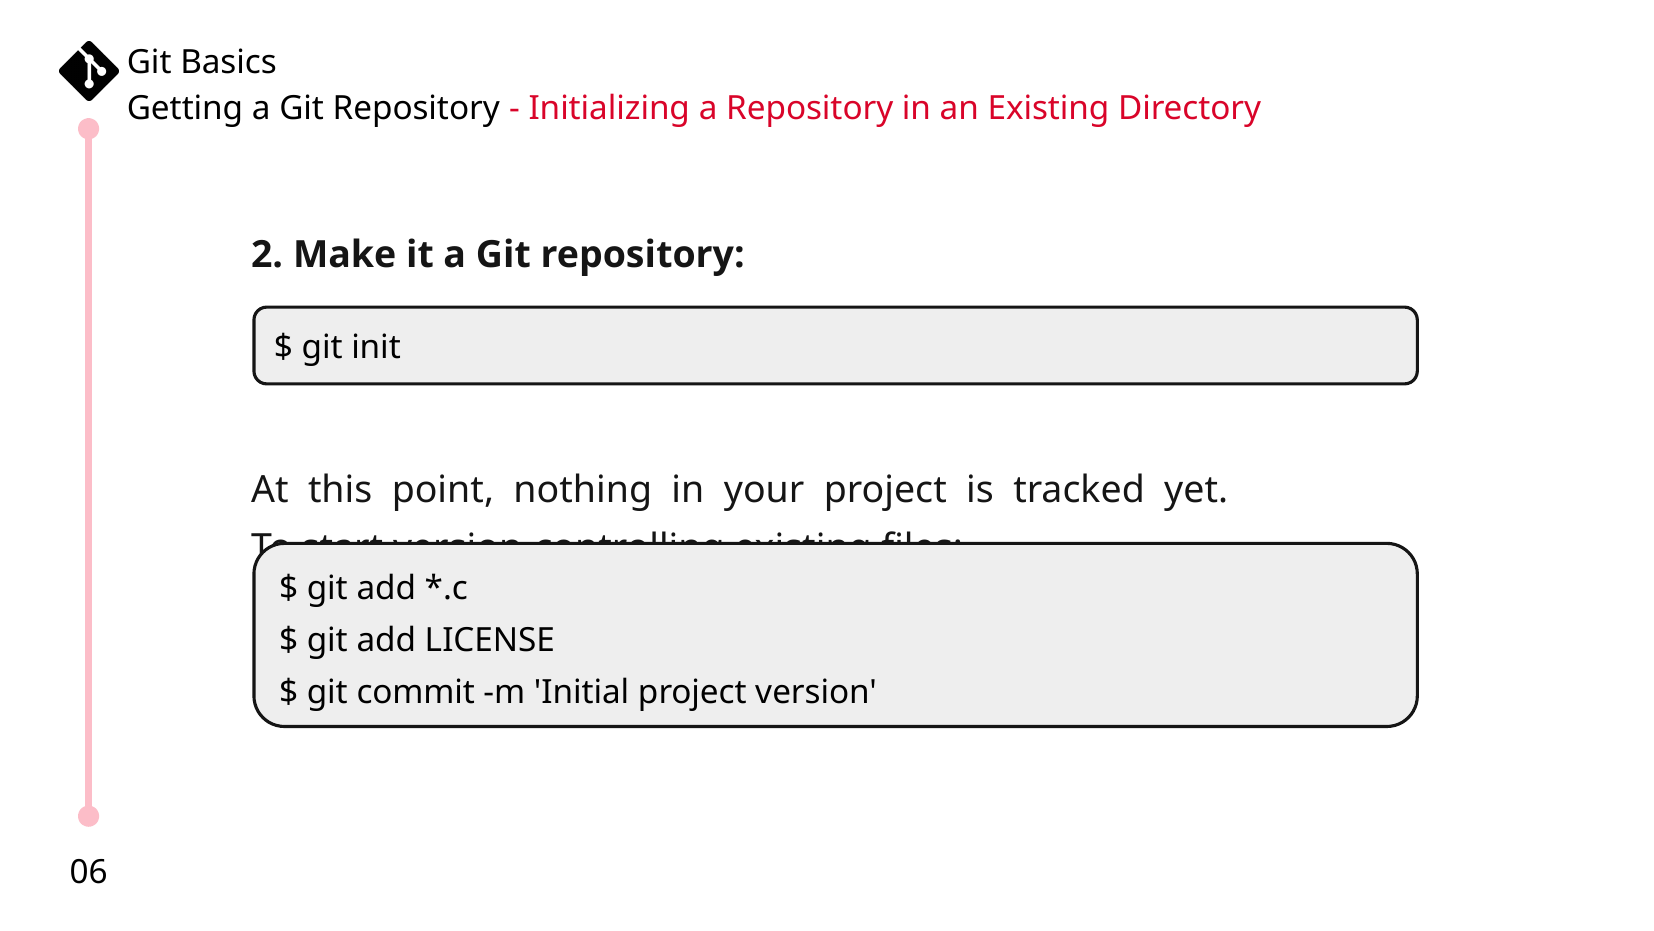

Git Basics
Getting a Git Repository - Initializing a Repository in an Existing Directory
2. Make it a Git repository:
At this point, nothing in your project is tracked yet.
To start version-controlling existing files:
$ git init
$ git add *.c
$ git add LICENSE
$ git commit -m 'Initial project version'
06